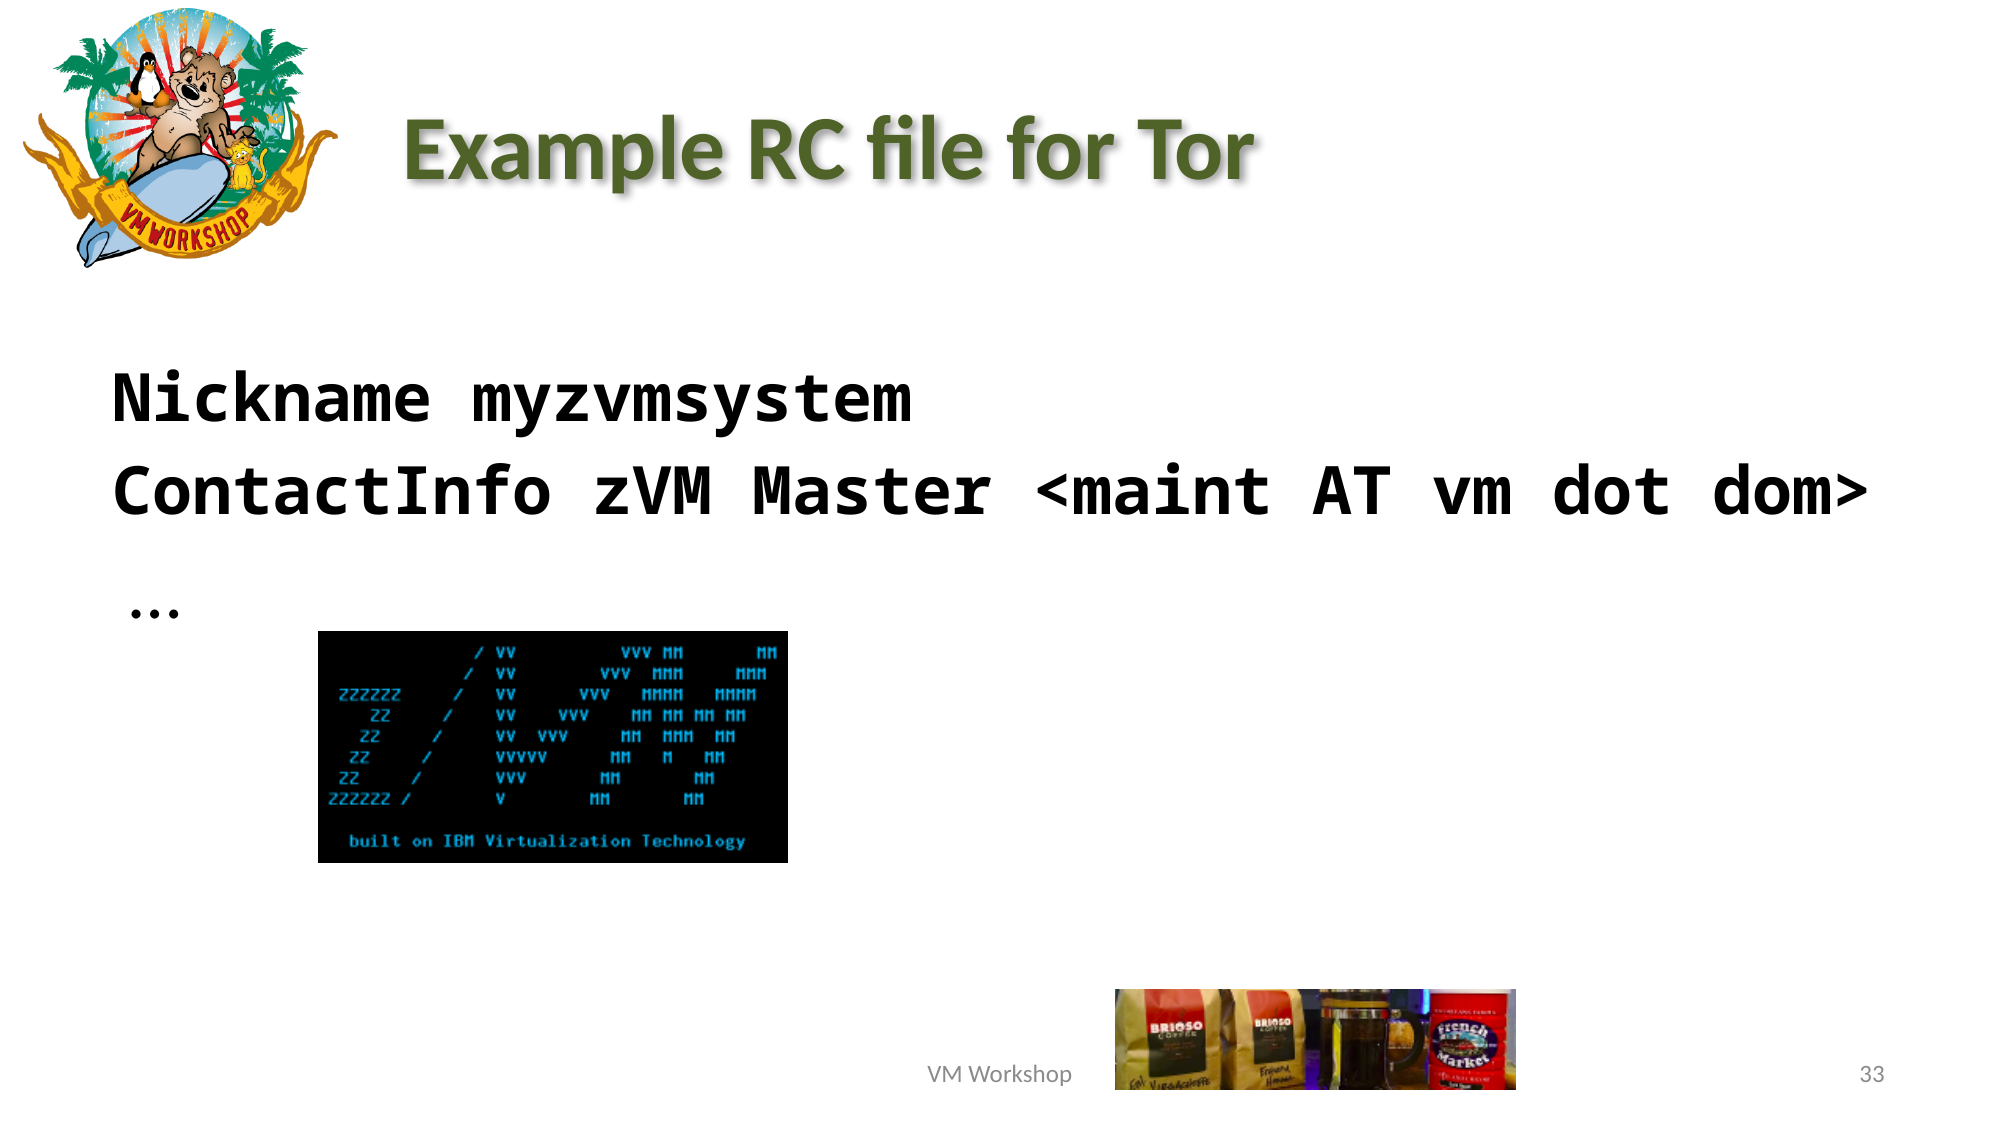

# Example RC file for Tor
Nickname myzvmsystem
ContactInfo zVM Master <maint AT vm dot dom>
 …
VM Workshop
33